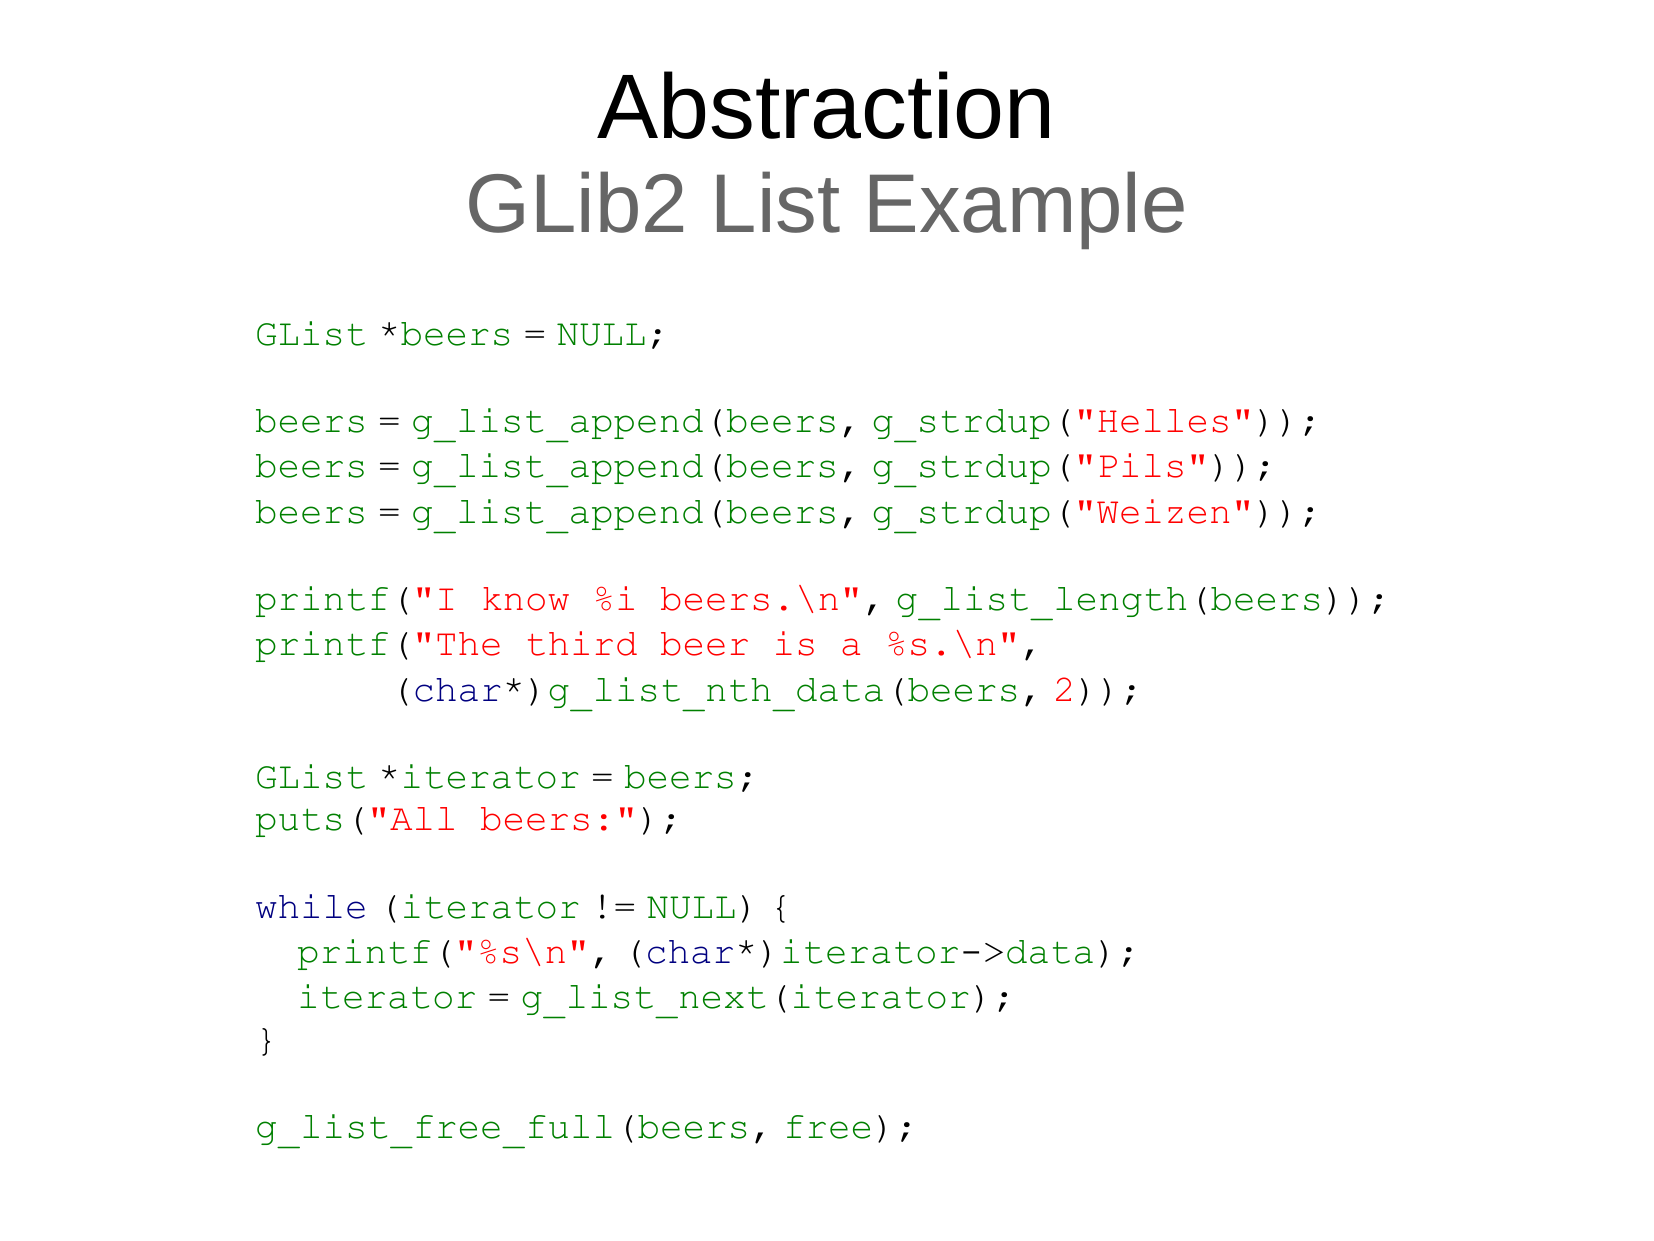

# Abstraction GLib2 List Example
GList *beers = NULL;
beers = g_list_append(beers, g_strdup("Helles"));
beers = g_list_append(beers, g_strdup("Pils"));
beers = g_list_append(beers, g_strdup("Weizen"));
printf("I know %i beers.\n", g_list_length(beers));
printf("The third beer is a %s.\n",
 (char*)g_list_nth_data(beers, 2));
GList *iterator = beers;
puts("All beers:");
while (iterator != NULL) {
 printf("%s\n", (char*)iterator->data);
 iterator = g_list_next(iterator);
}
g_list_free_full(beers, free);